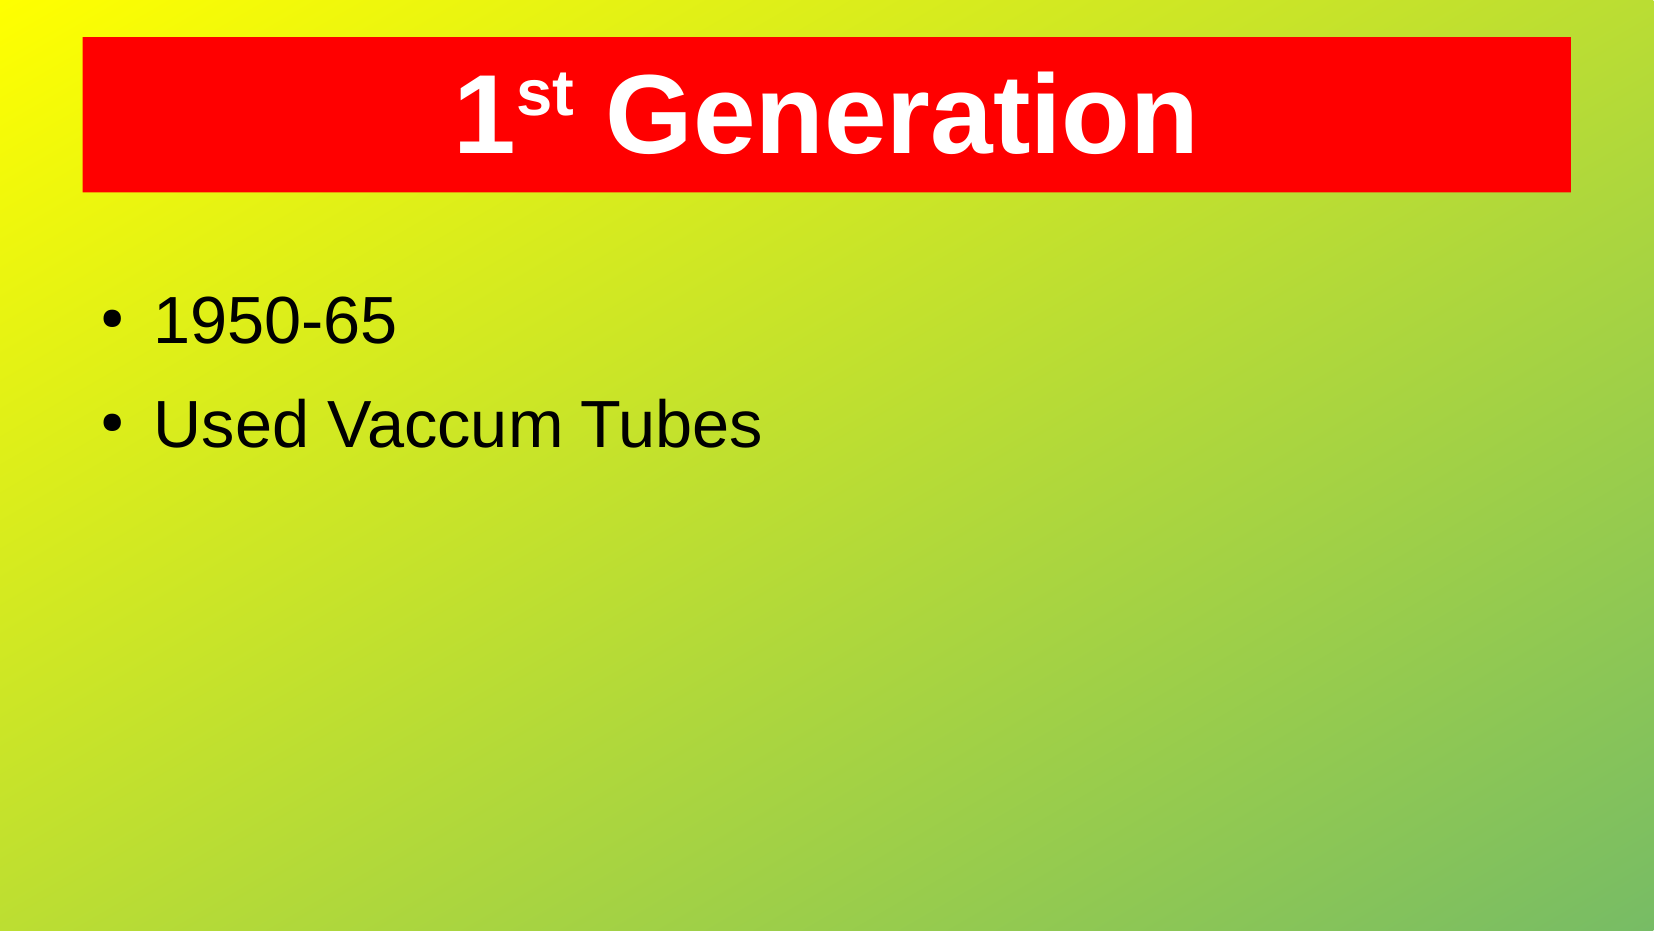

# 1st Generation
1950-65
Used Vaccum Tubes